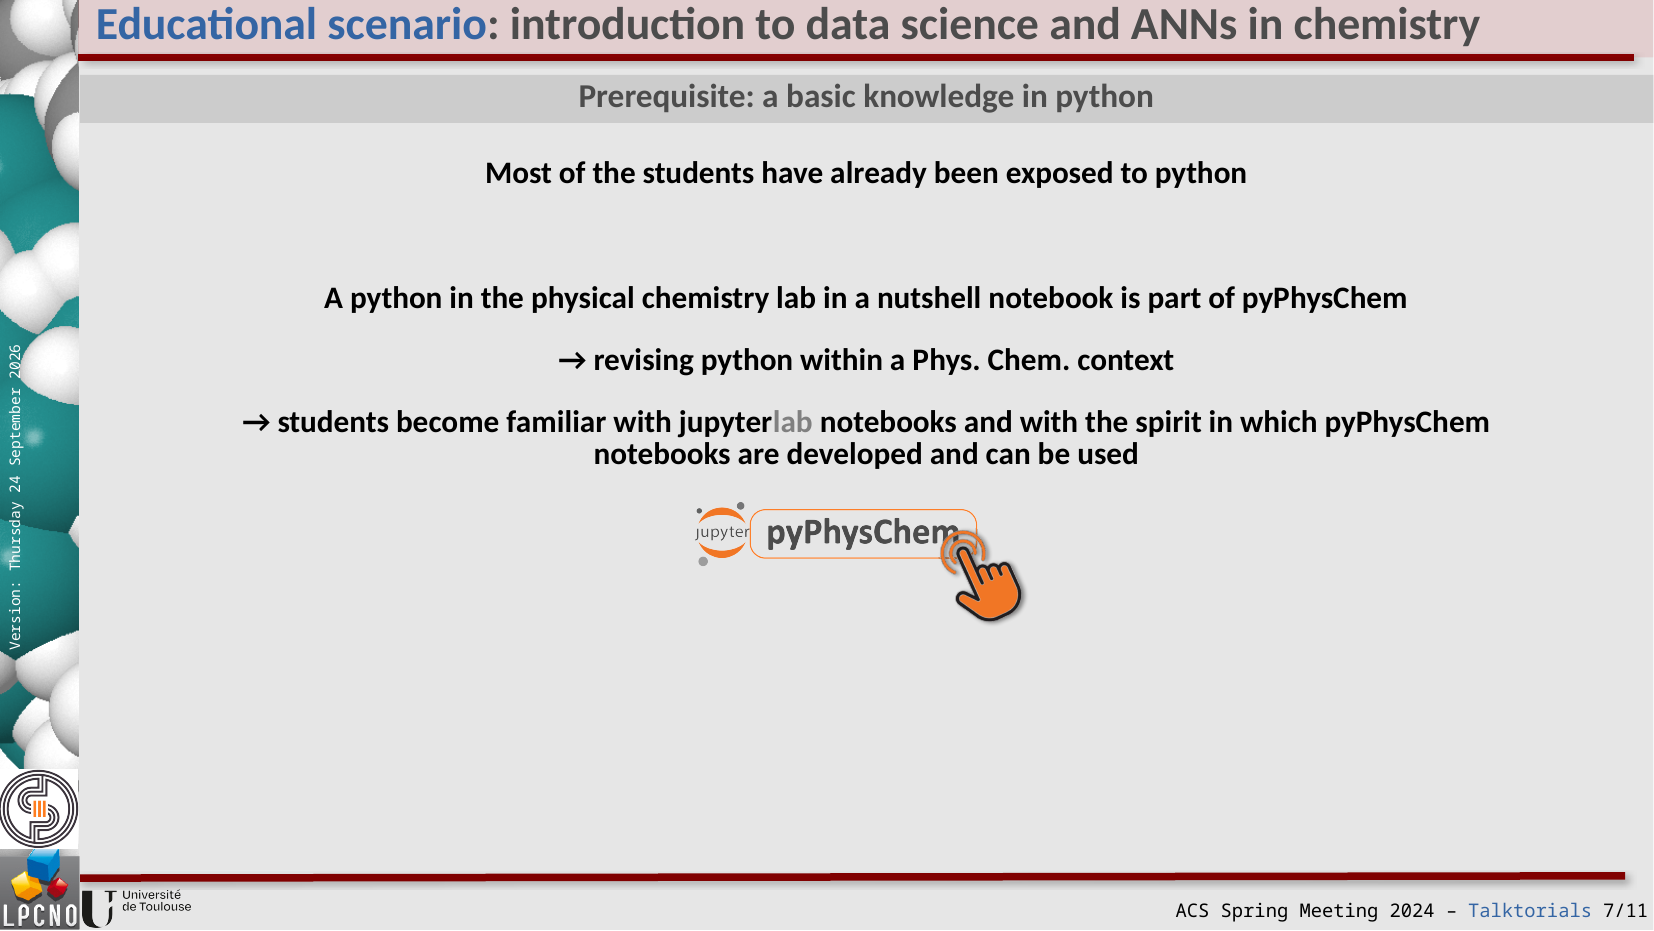

# Educational scenario: introduction to data science and ANNs in chemistry
Prerequisite: a basic knowledge in python
Most of the students have already been exposed to python
A python in the physical chemistry lab in a nutshell notebook is part of pyPhysChem
→ revising python within a Phys. Chem. context
→ students become familiar with jupyterlab notebooks and with the spirit in which pyPhysChem notebooks are developed and can be used